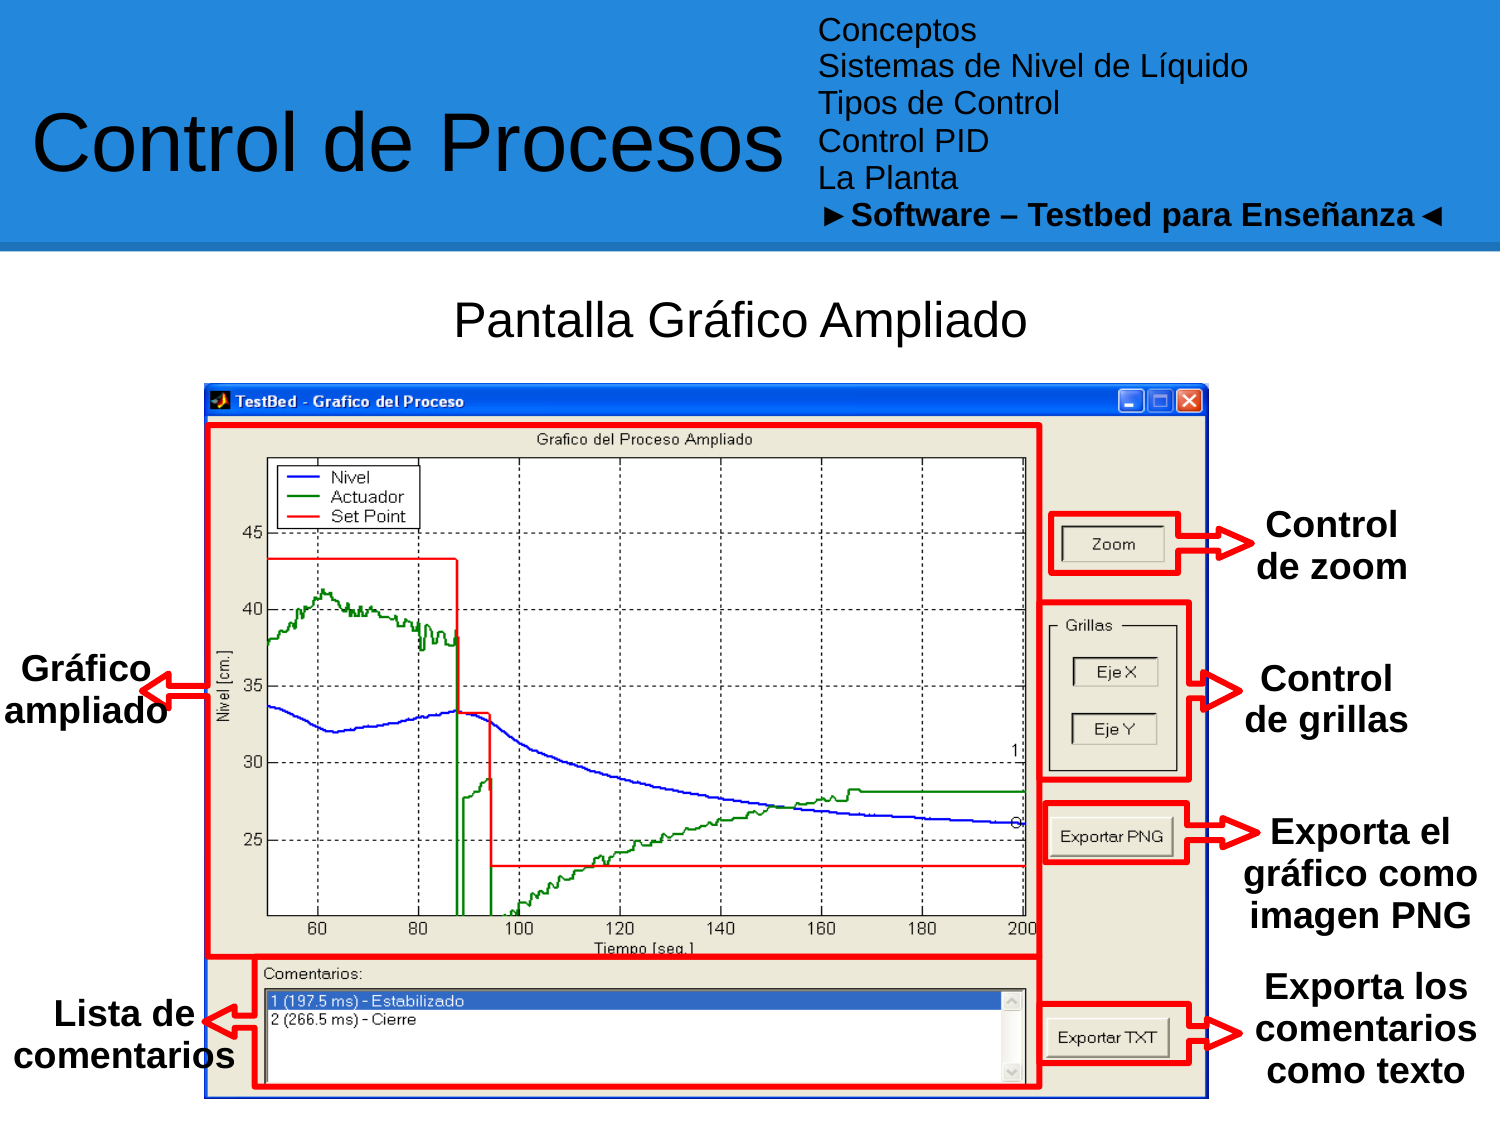

Conceptos
Sistemas de Nivel de Líquido
Tipos de Control
Control PID
La Planta
►Software – Testbed para Enseñanza◄
Control de Procesos
Pantalla Gráfico Ampliado
Control de zoom
Gráfico ampliado
Control de grillas
Exporta el gráfico como imagen PNG
Exporta los comentarios como texto
Lista de comentarios